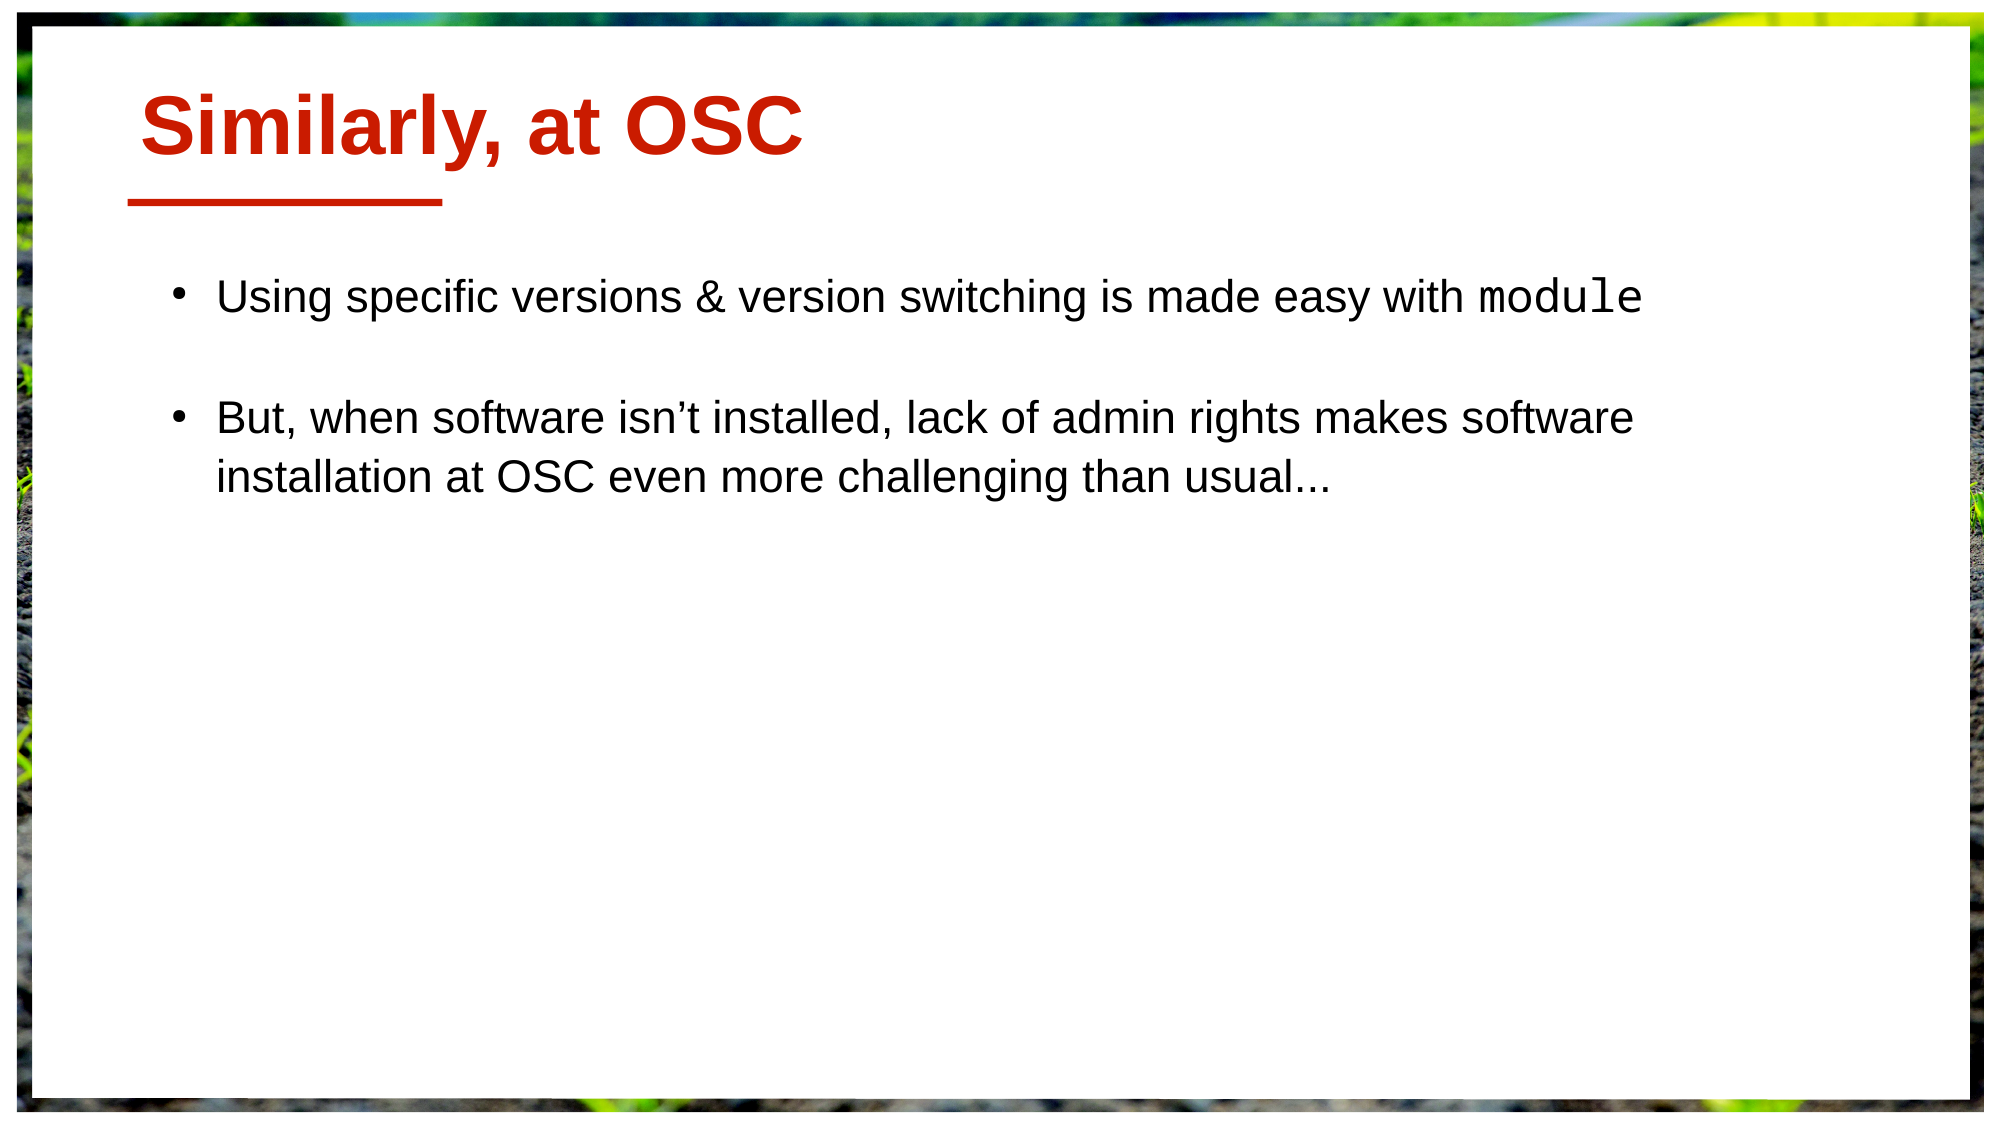

Similarly, at OSC
Using specific versions & version switching is made easy with module
But, when software isn’t installed, lack of admin rights makes software installation at OSC even more challenging than usual...